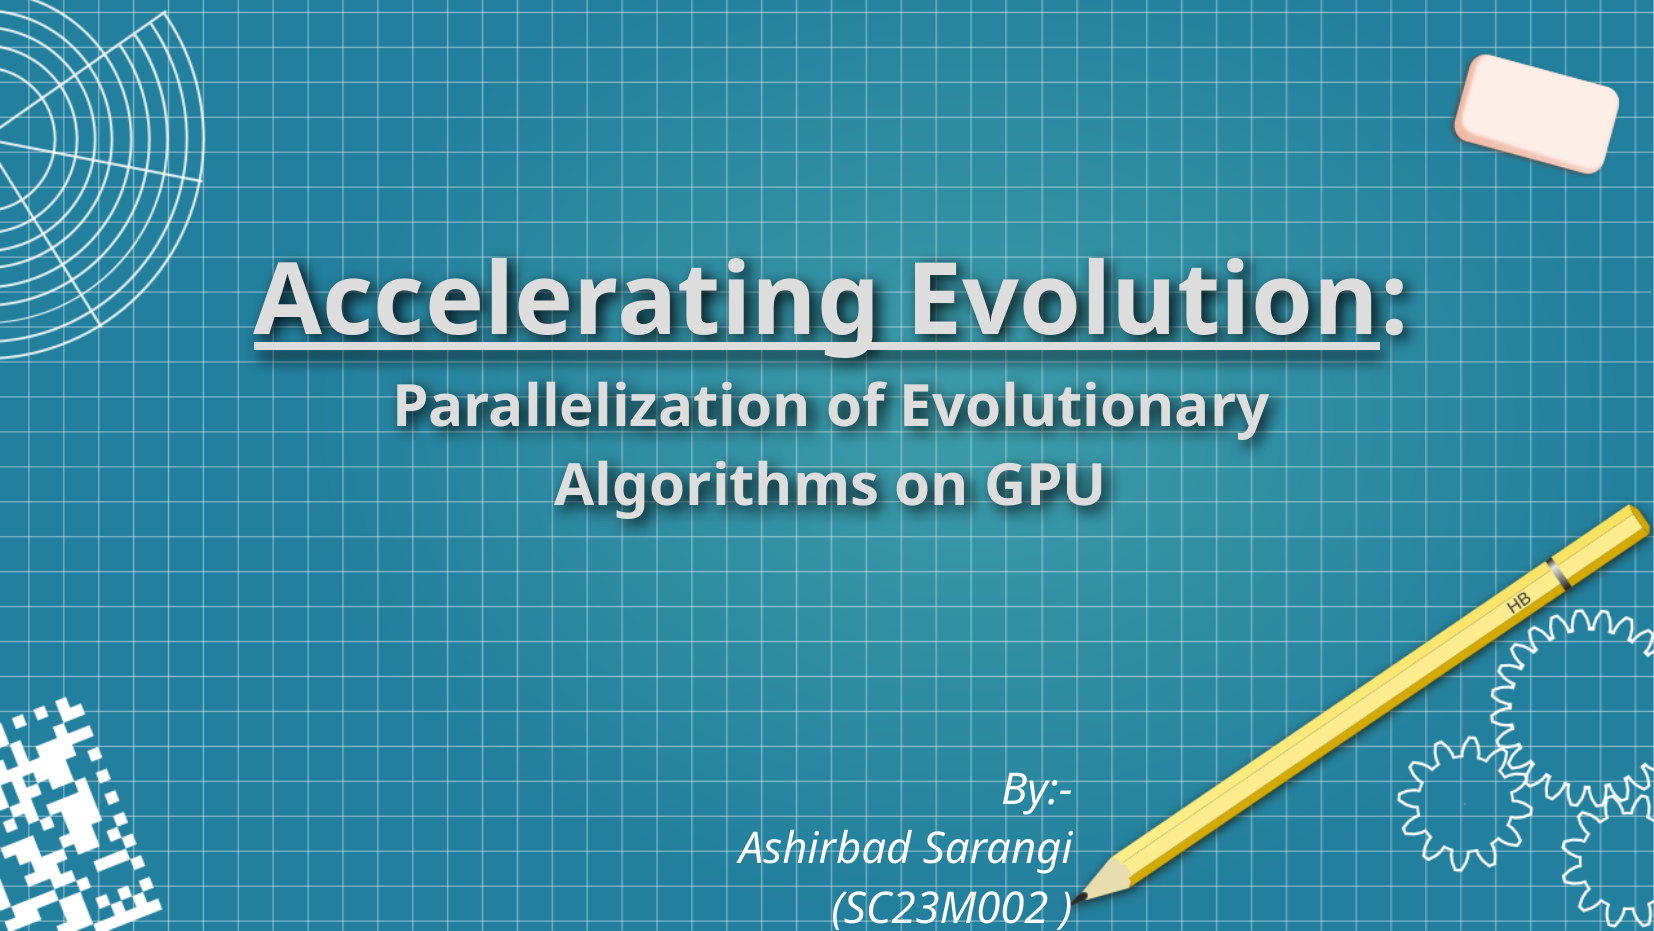

# Accelerating Evolution: Parallelization of Evolutionary Algorithms on GPU
By:-
Ashirbad Sarangi
(SC23M002 )